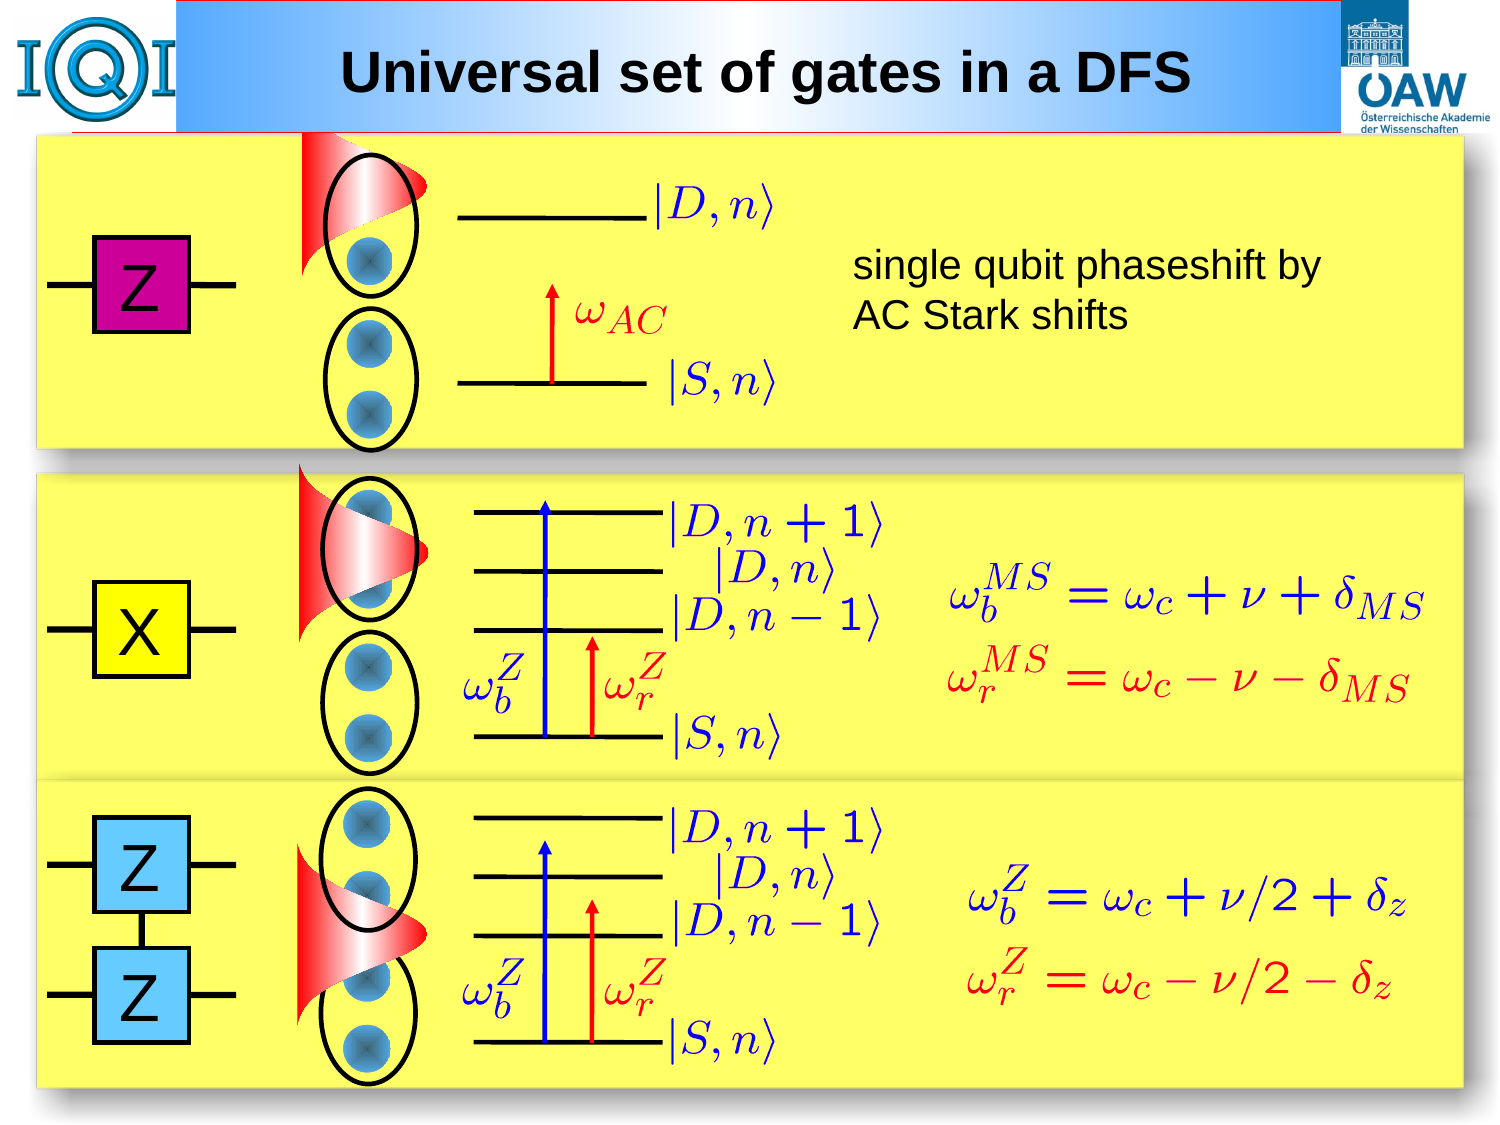

Universal set of gates in a DFS
single qubit phaseshift by
AC Stark shifts
Z
X
Z
Z